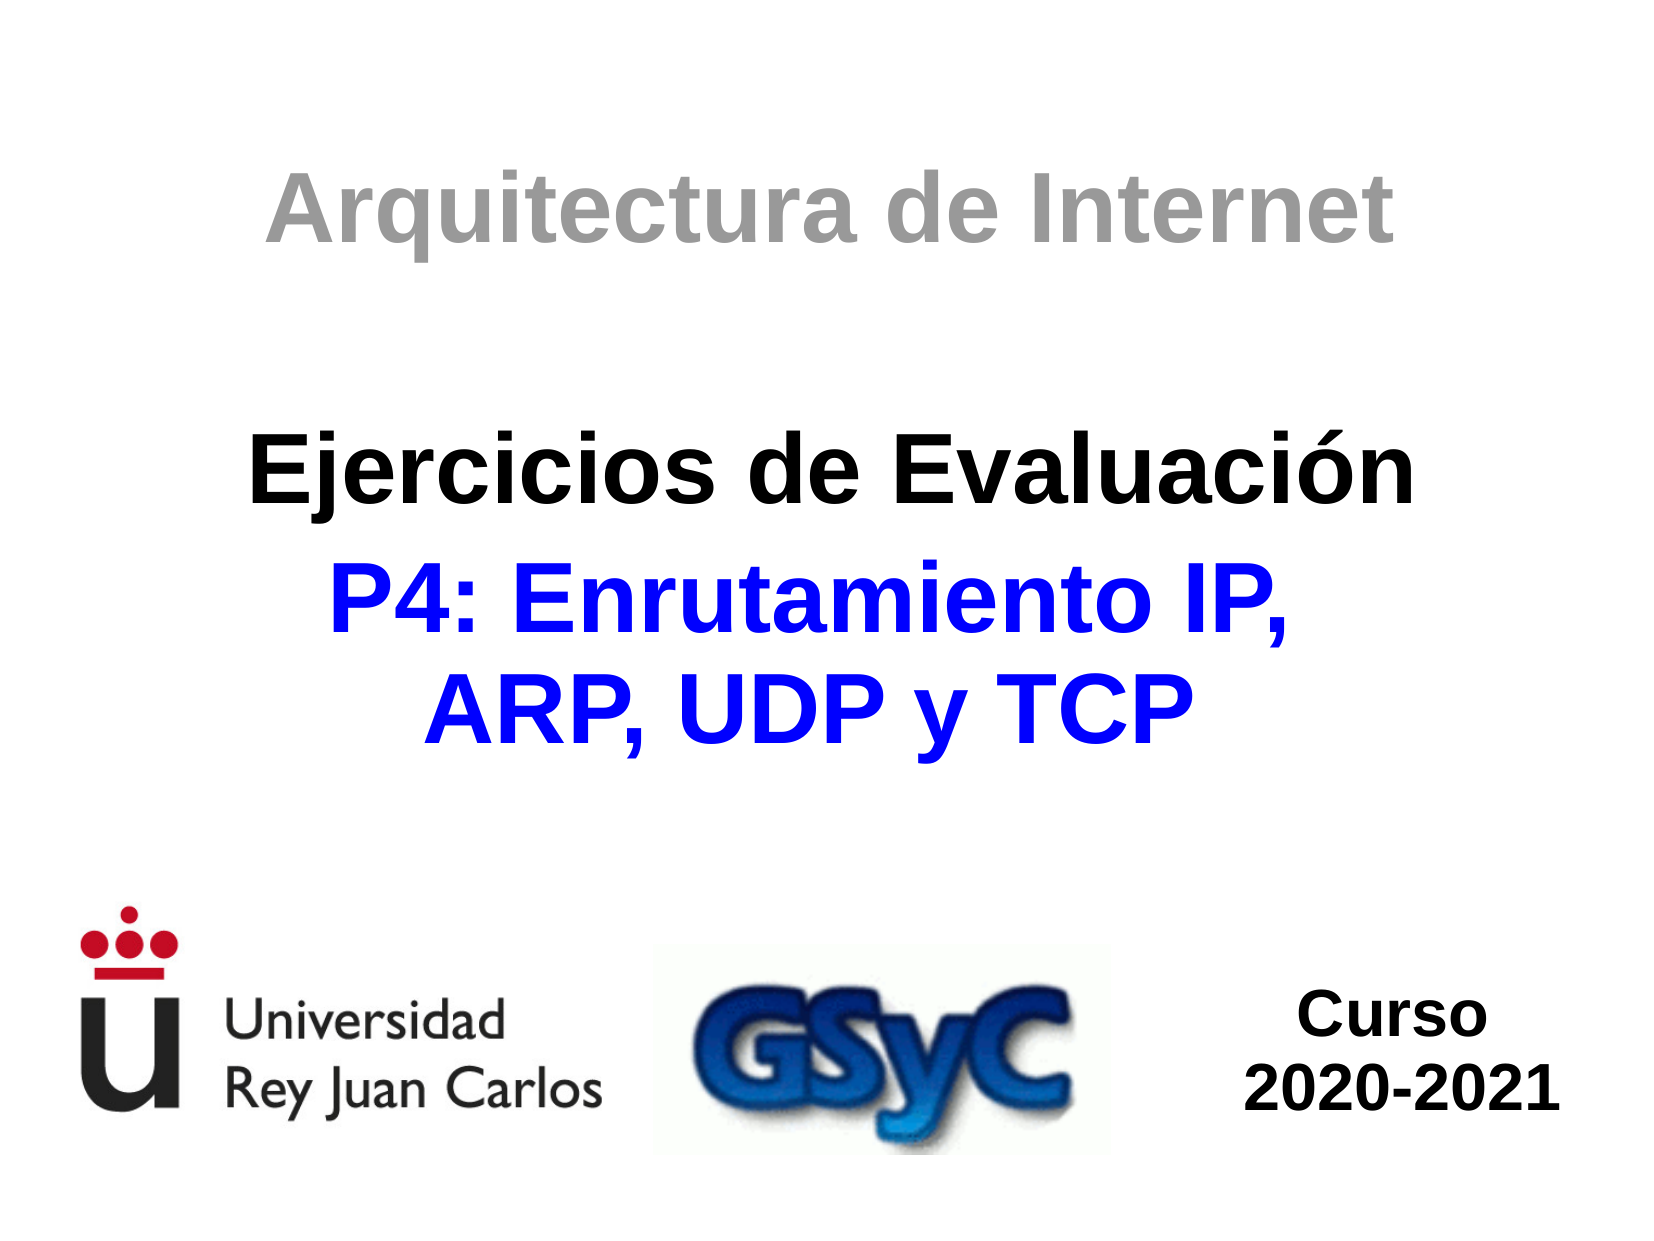

Arquitectura de Internet
Ejercicios de Evaluación
# P4: Enrutamiento IP, ARP, UDP y TCP
Curso
2020-2021